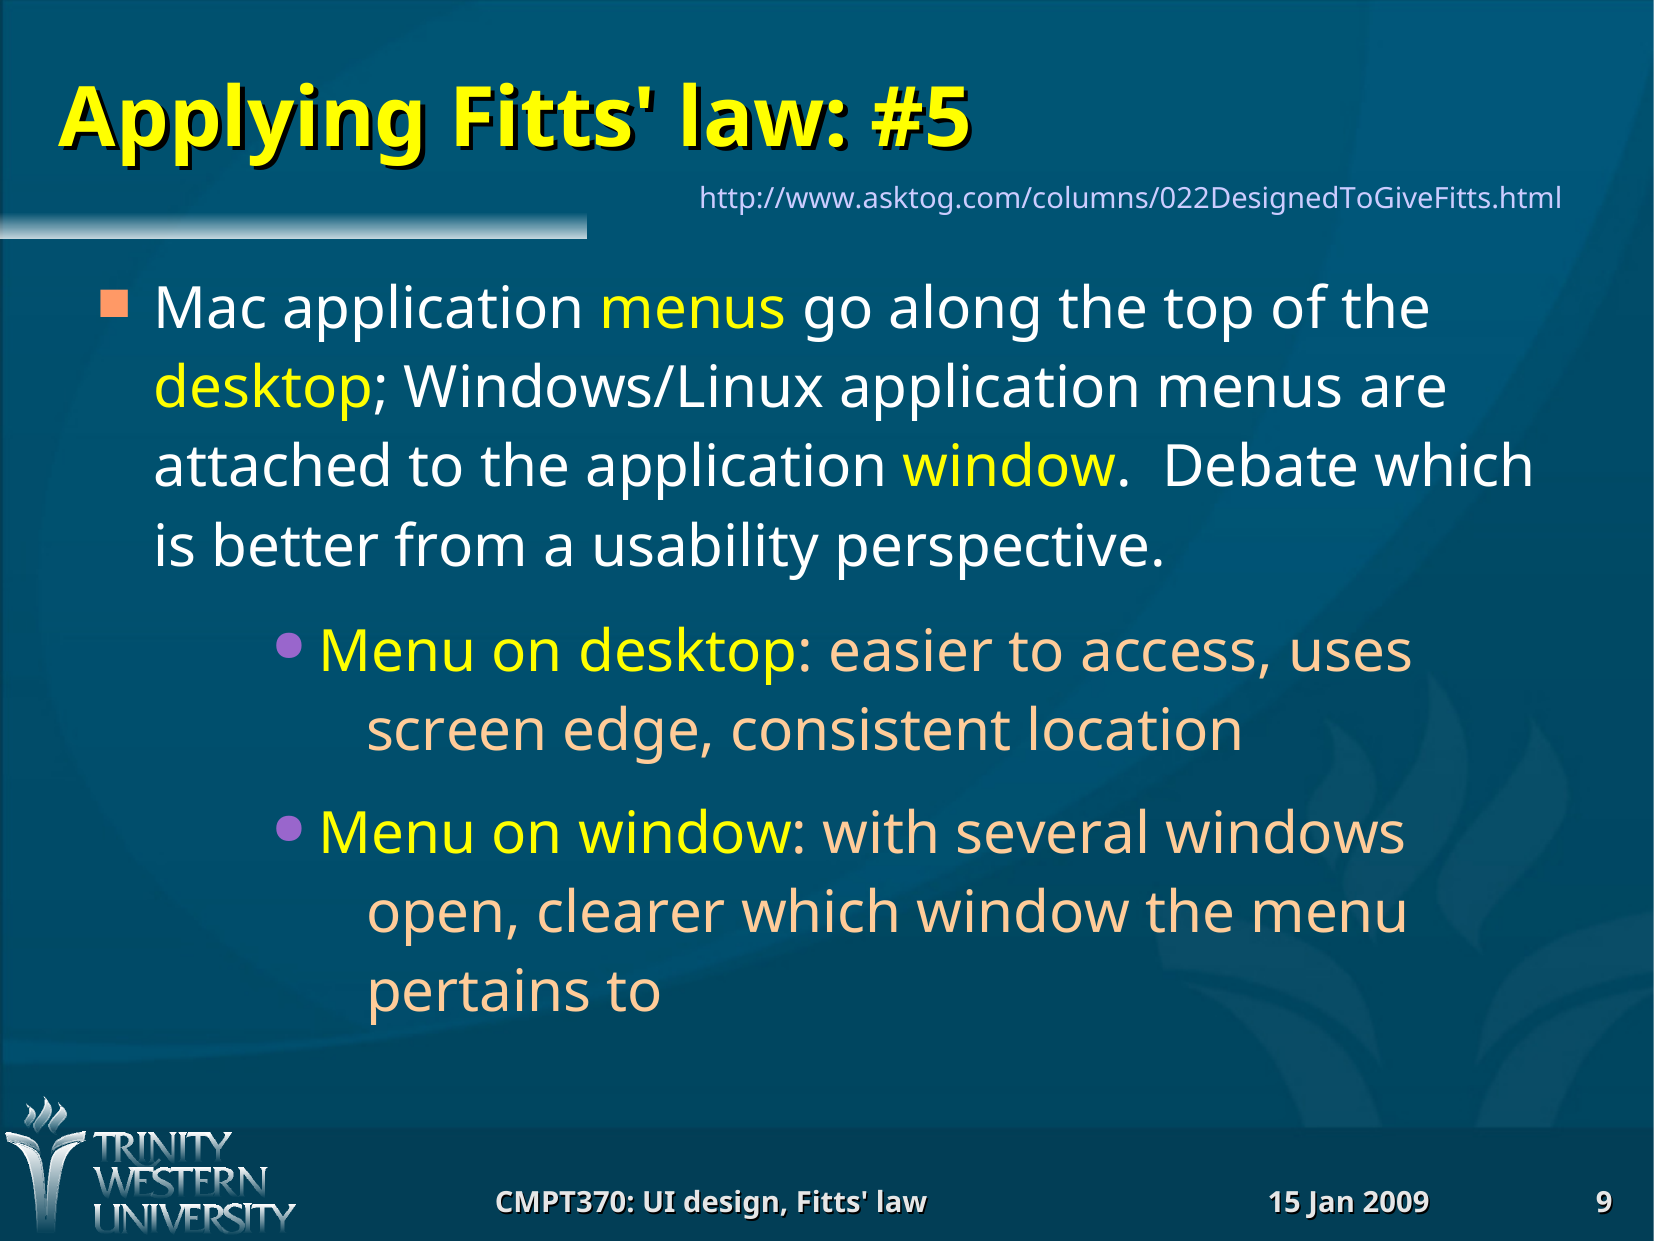

# Applying Fitts' law: #5
http://www.asktog.com/columns/022DesignedToGiveFitts.html
Mac application menus go along the top of the desktop; Windows/Linux application menus are attached to the application window. Debate which is better from a usability perspective.
Menu on desktop: easier to access, uses screen edge, consistent location
Menu on window: with several windows open, clearer which window the menu pertains to
CMPT370: UI design, Fitts' law
15 Jan 2009
9